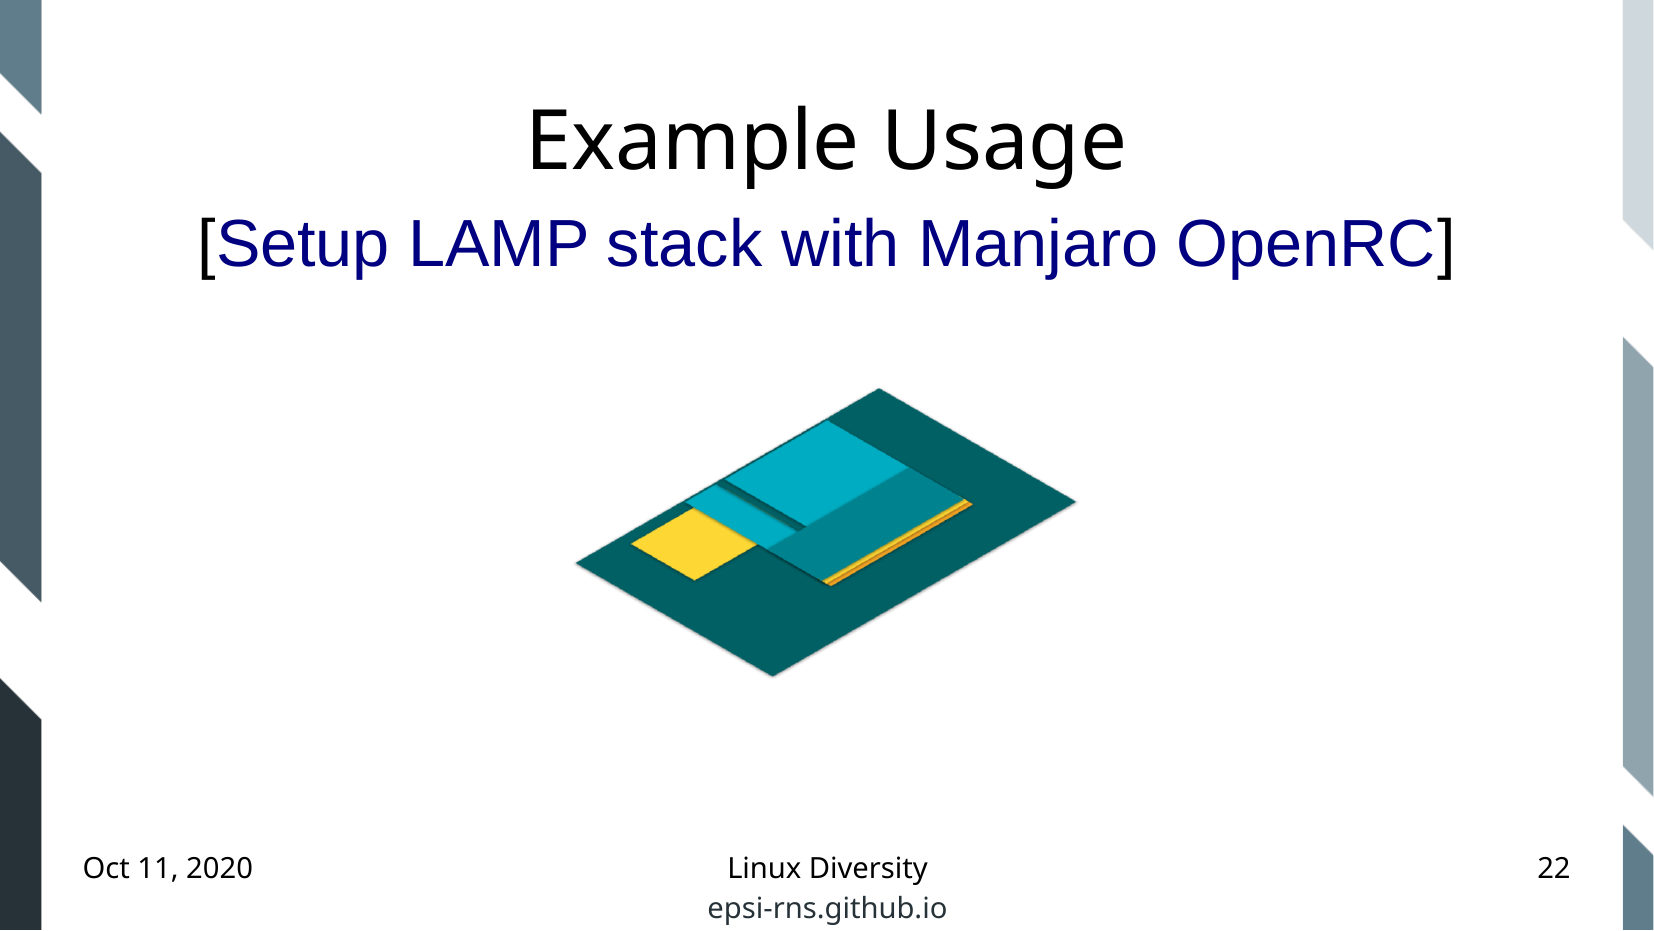

[Setup LAMP stack with Manjaro OpenRC]
# Example Usage
Oct 11, 2020
Linux Diversity
22